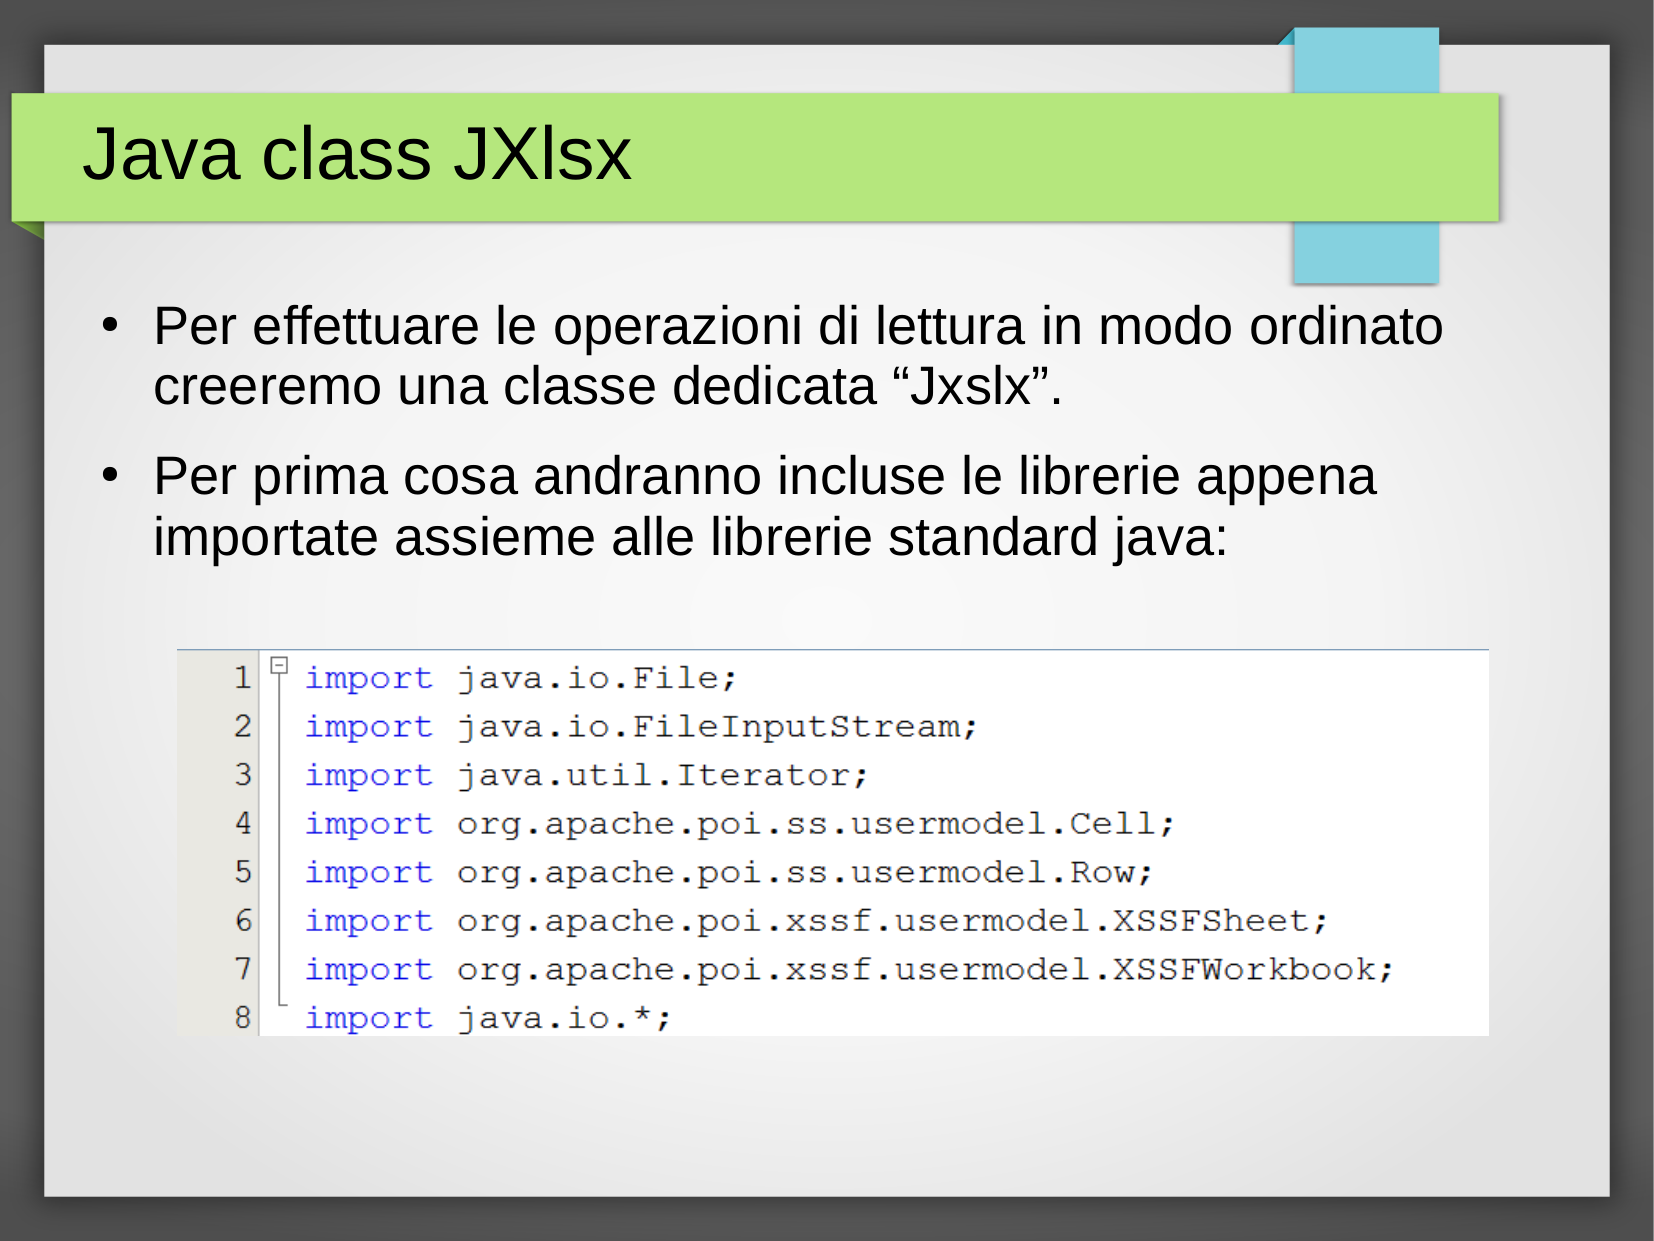

# Java class JXlsx
Per effettuare le operazioni di lettura in modo ordinato creeremo una classe dedicata “Jxslx”.
Per prima cosa andranno incluse le librerie appena importate assieme alle librerie standard java: